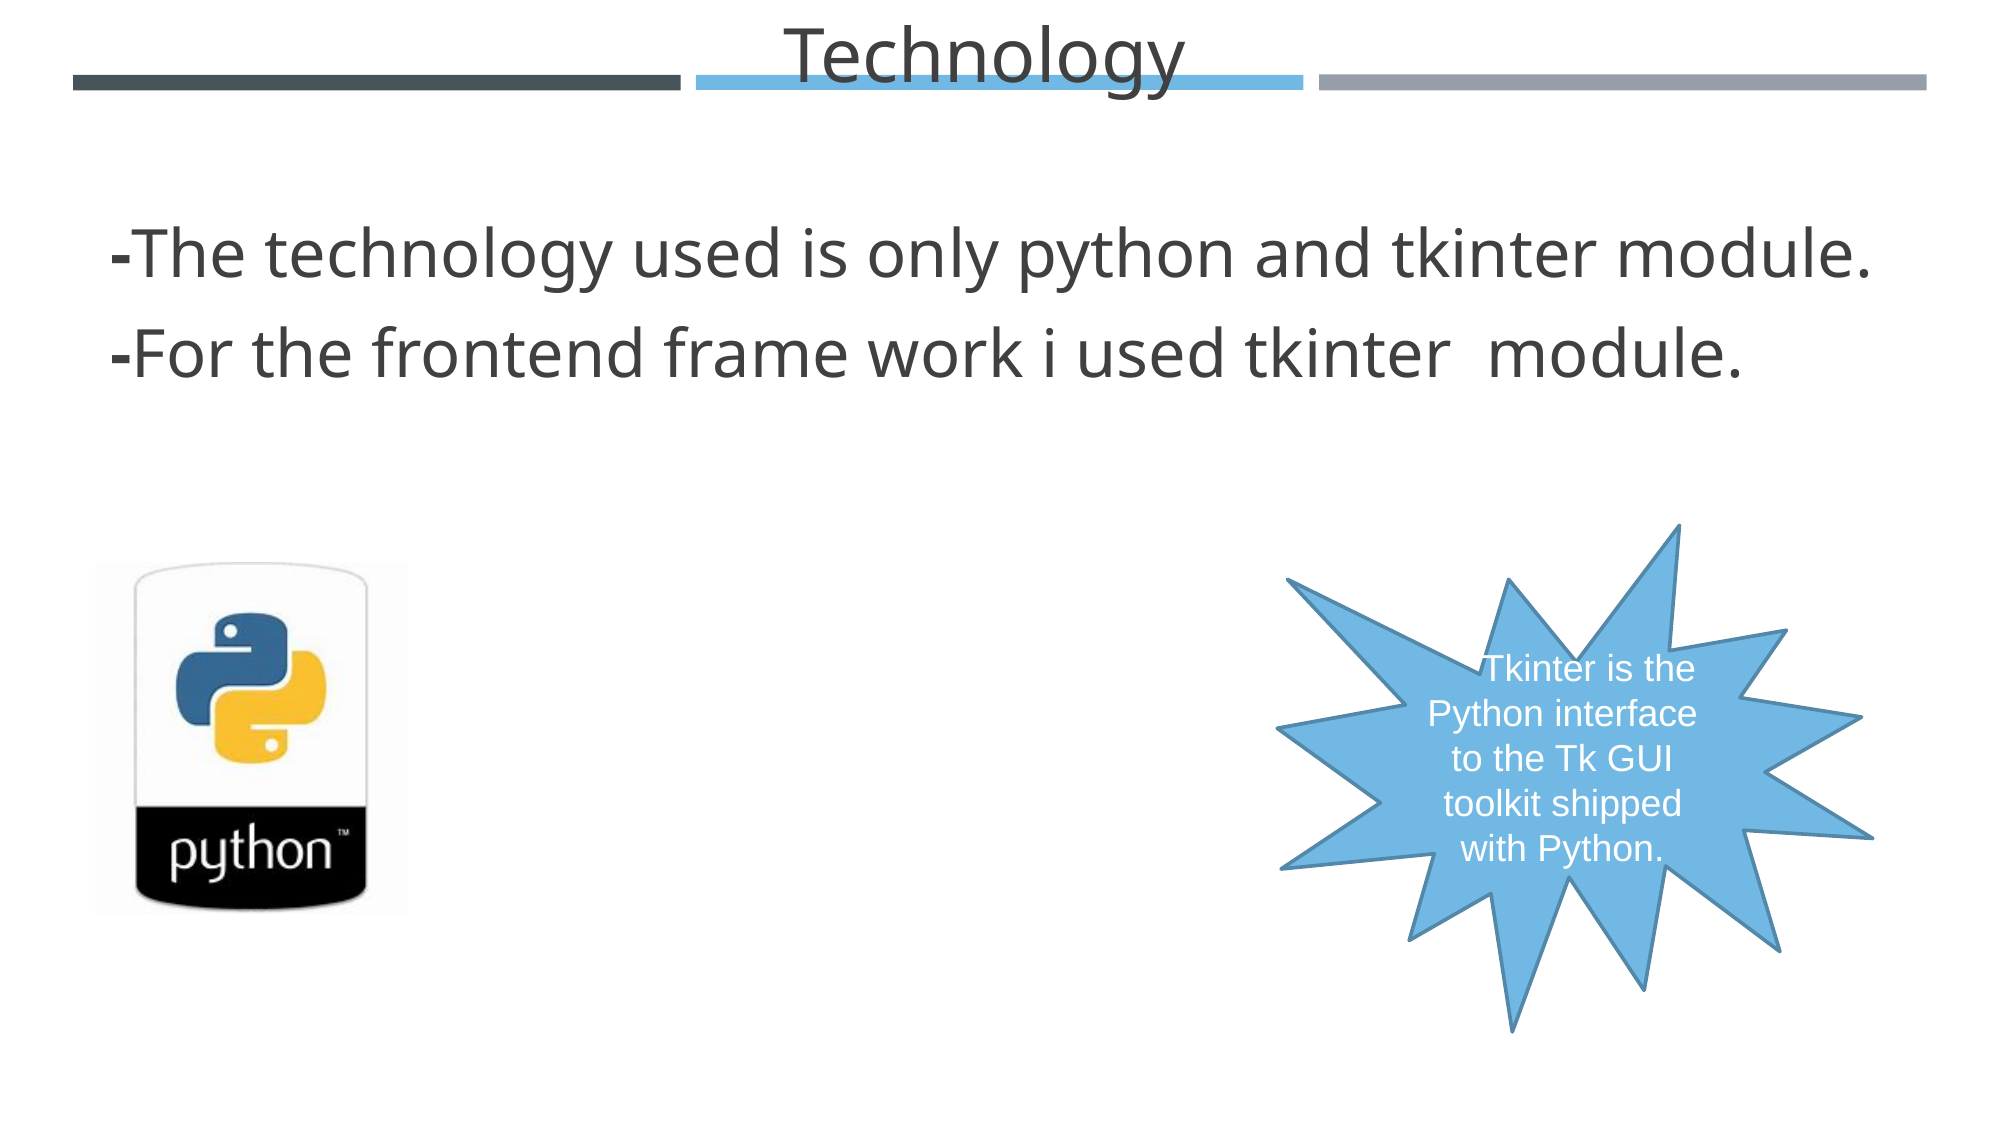

# Technology
-The technology used is only python and tkinter module.
-For the frontend frame work i used tkinter module.
 Tkinter is the Python interface to the Tk GUI toolkit shipped with Python.